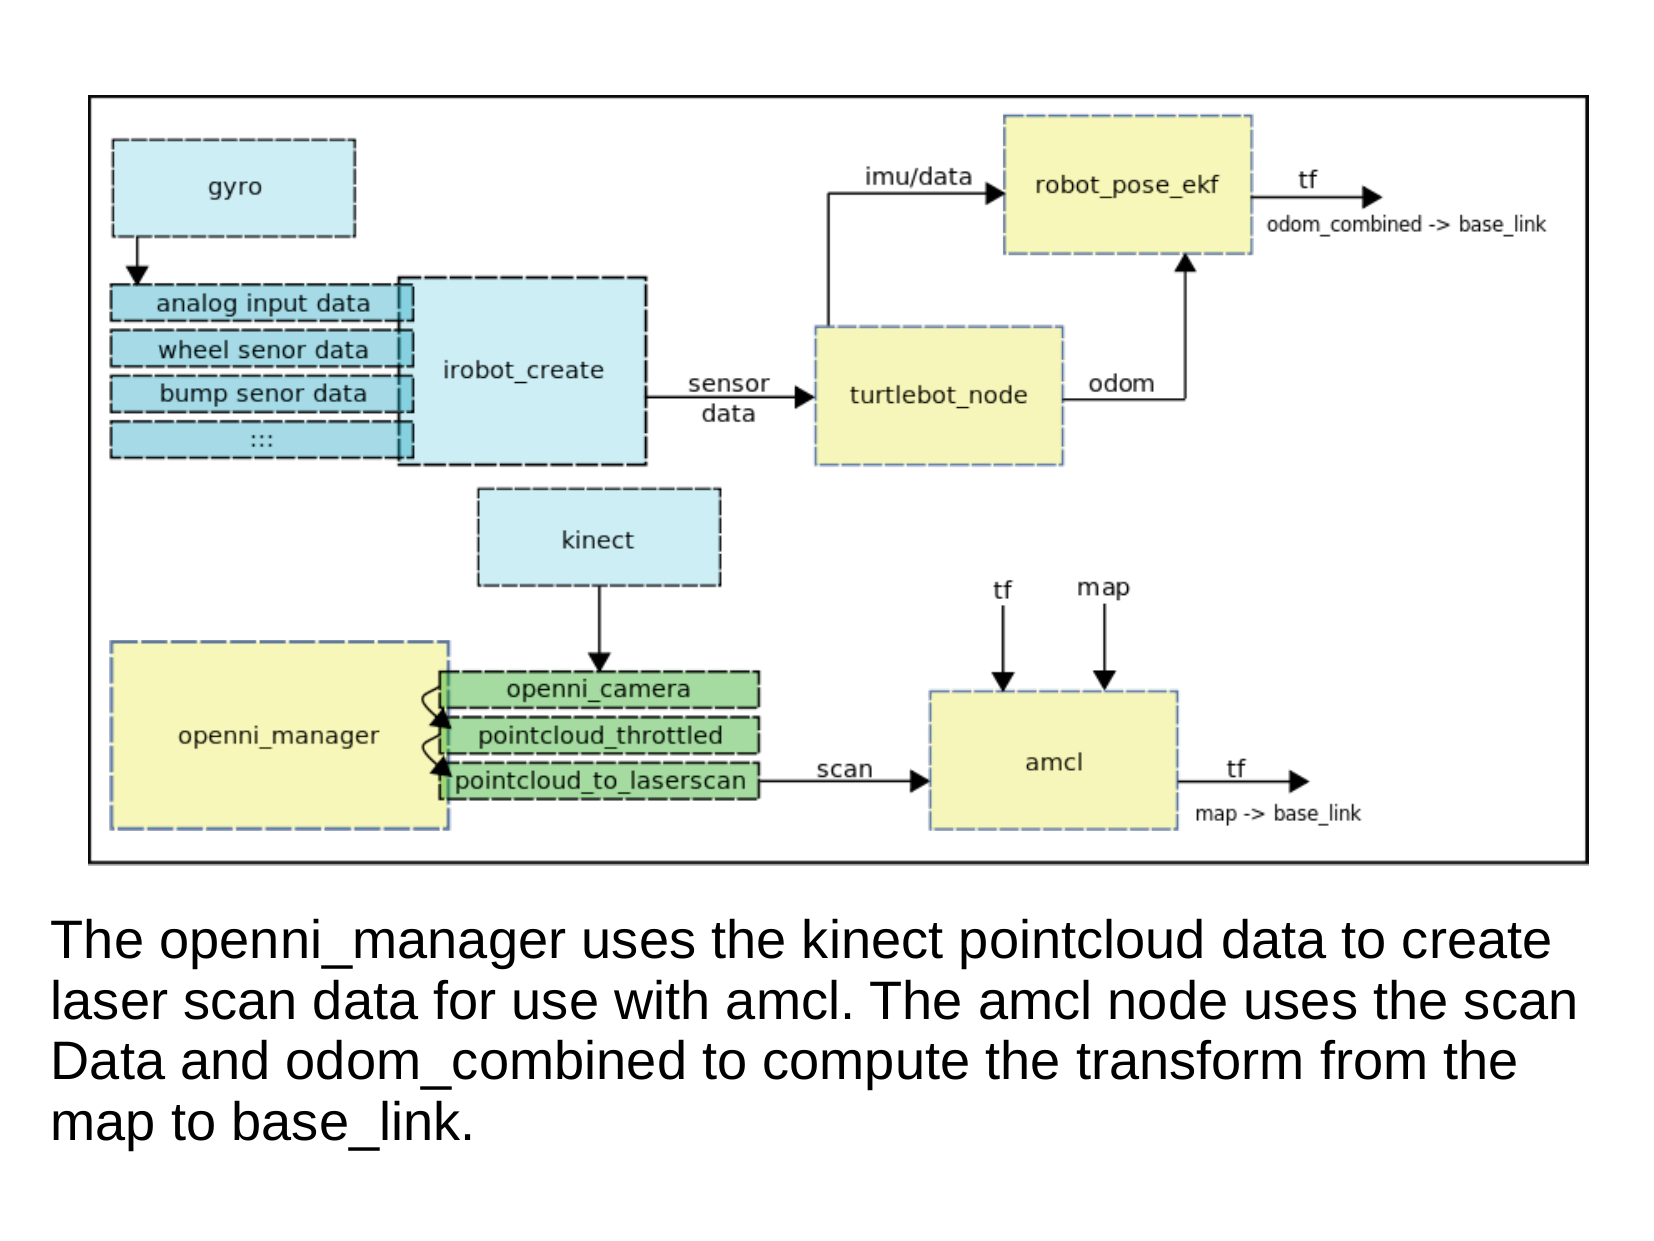

The openni_manager uses the kinect pointcloud data to create
laser scan data for use with amcl. The amcl node uses the scan
Data and odom_combined to compute the transform from the
map to base_link.